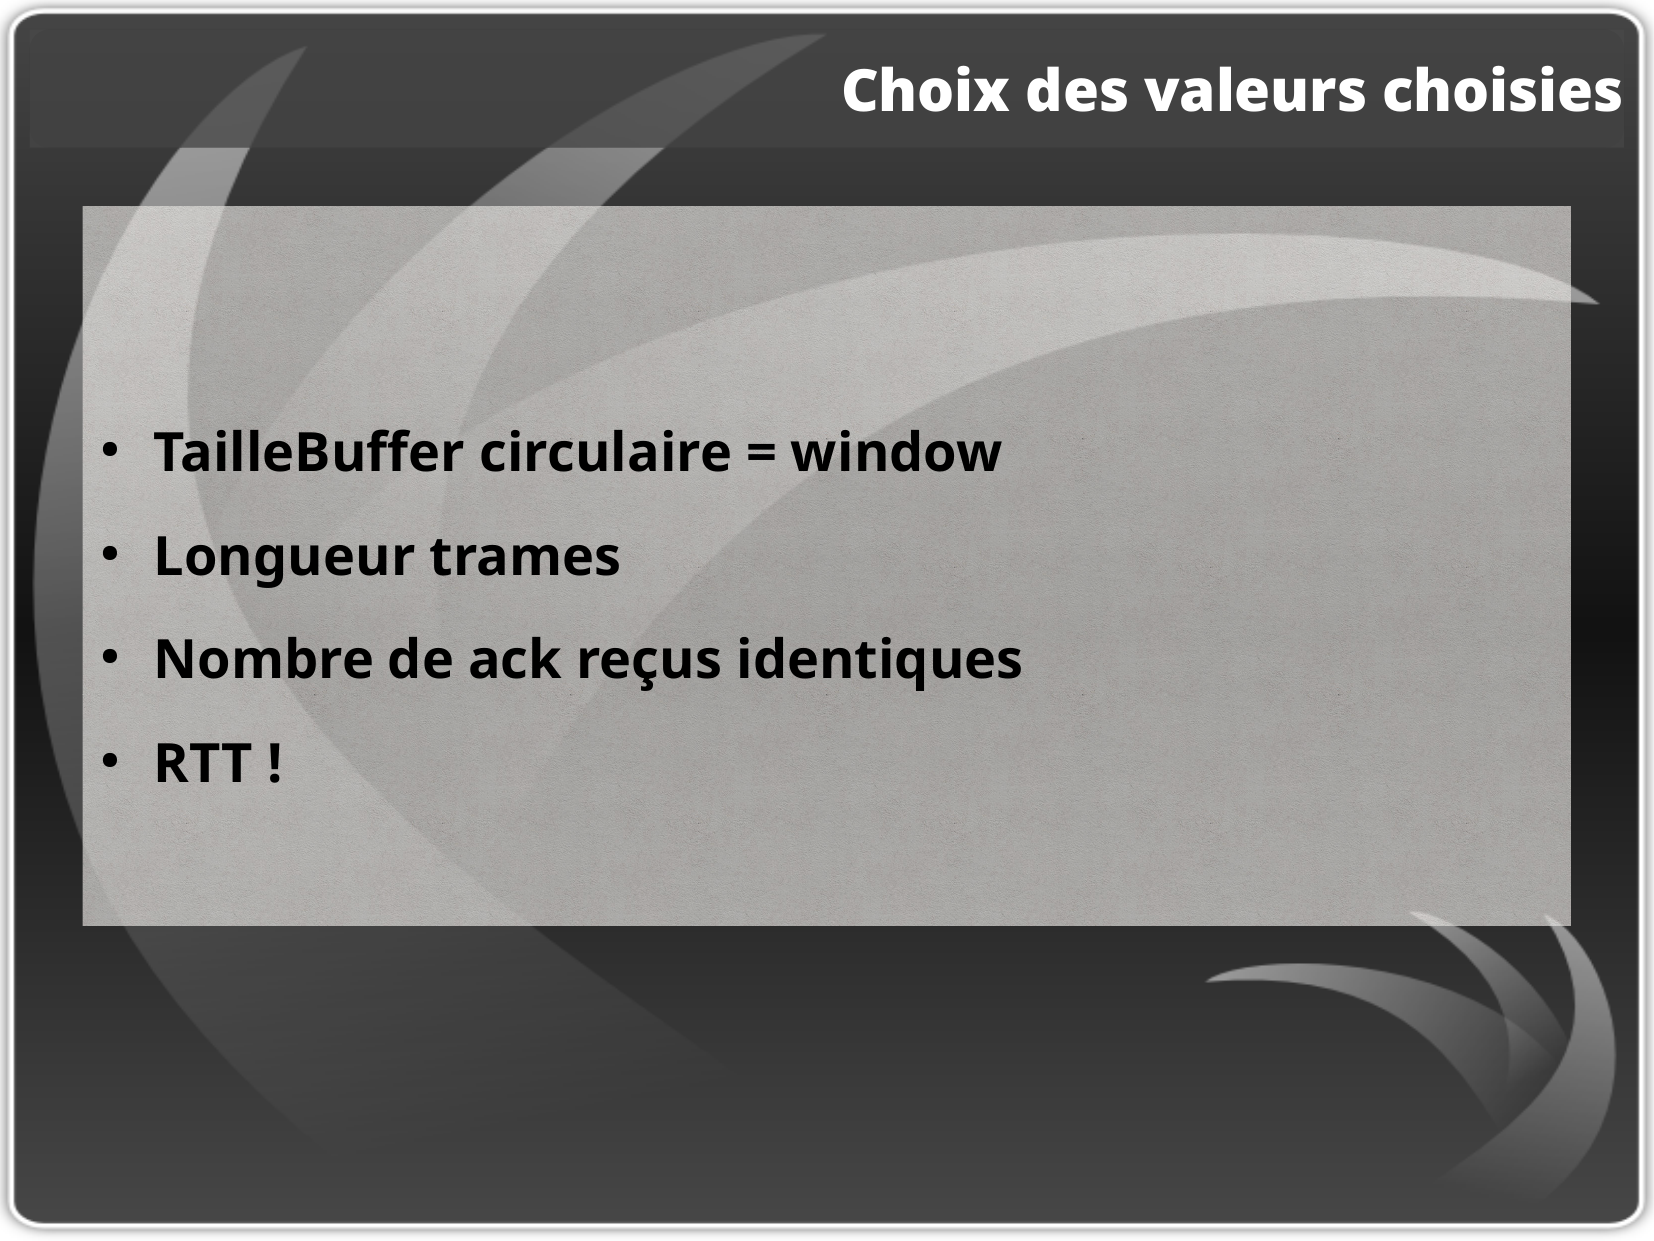

# Choix des valeurs choisies
TailleBuffer circulaire = window
Longueur trames
Nombre de ack reçus identiques
RTT !